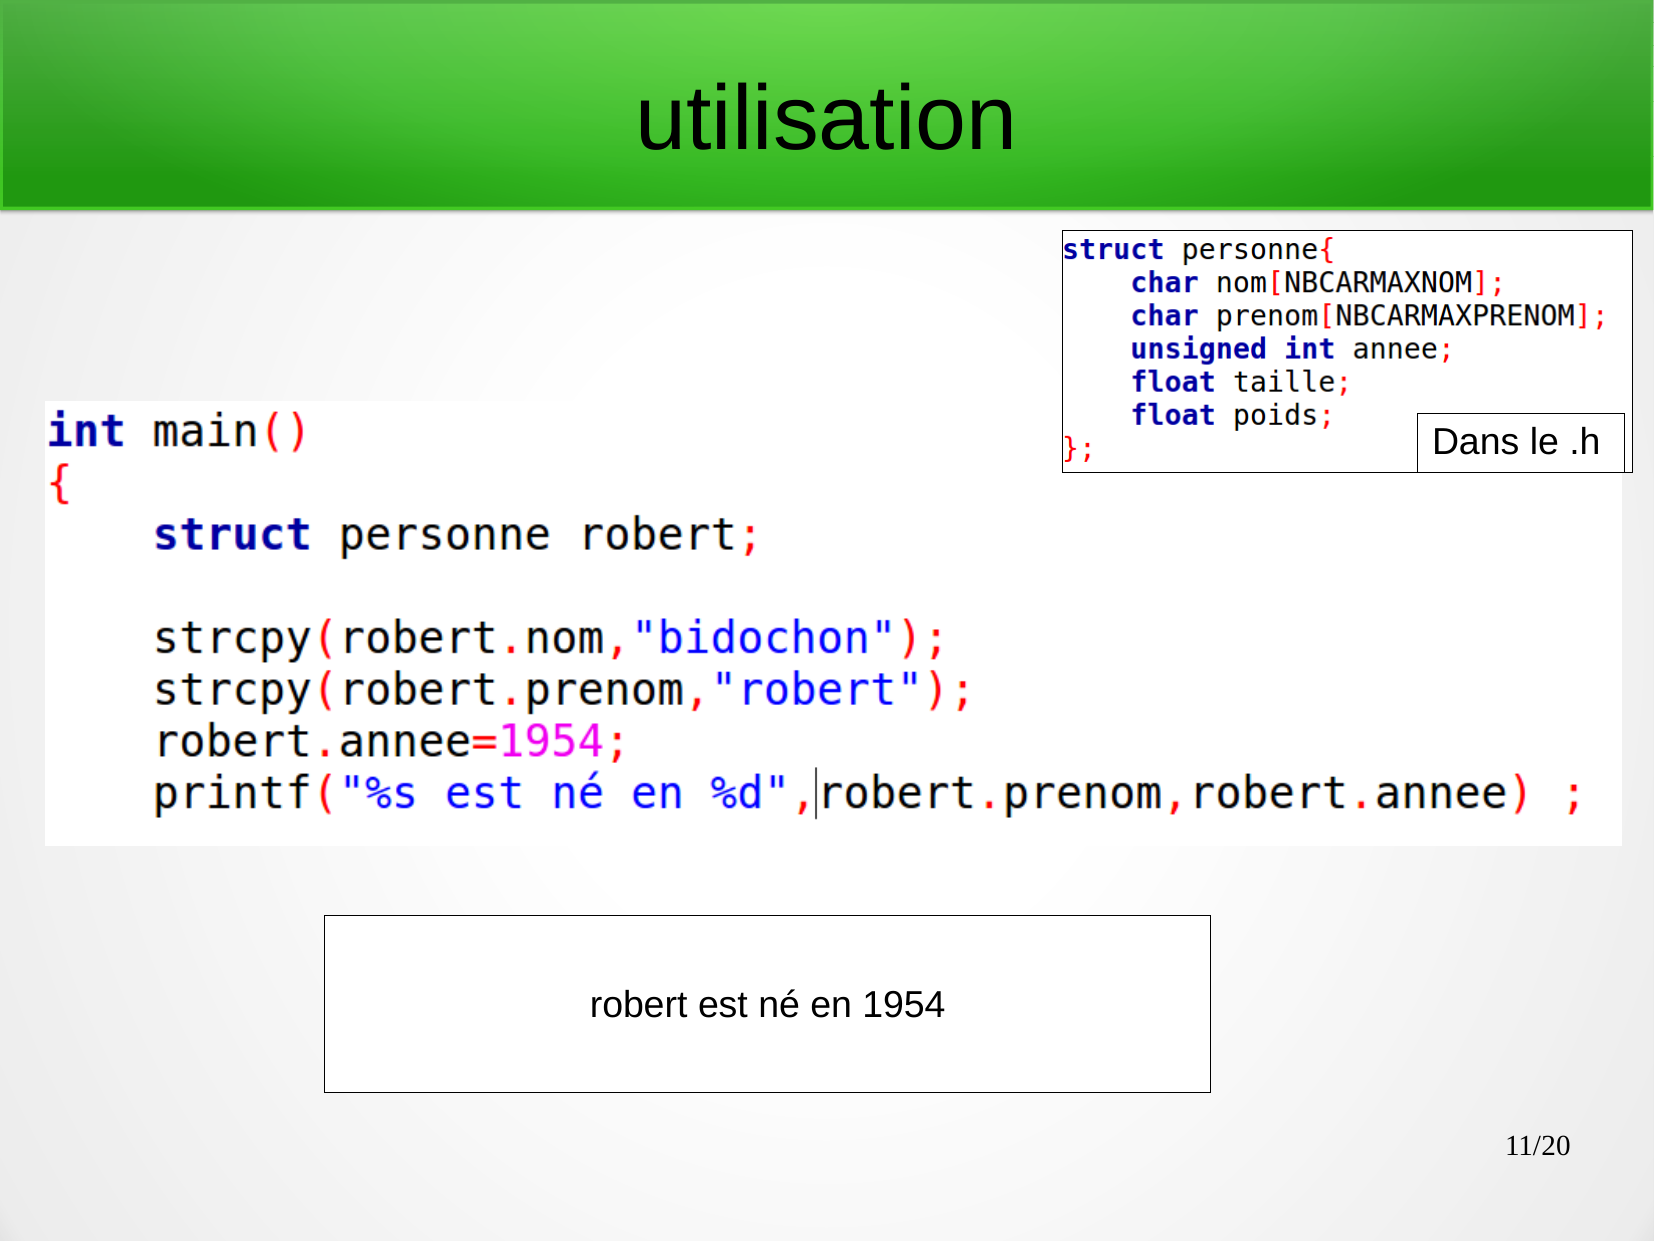

# utilisation
Dans le .h
robert est né en 1954
11